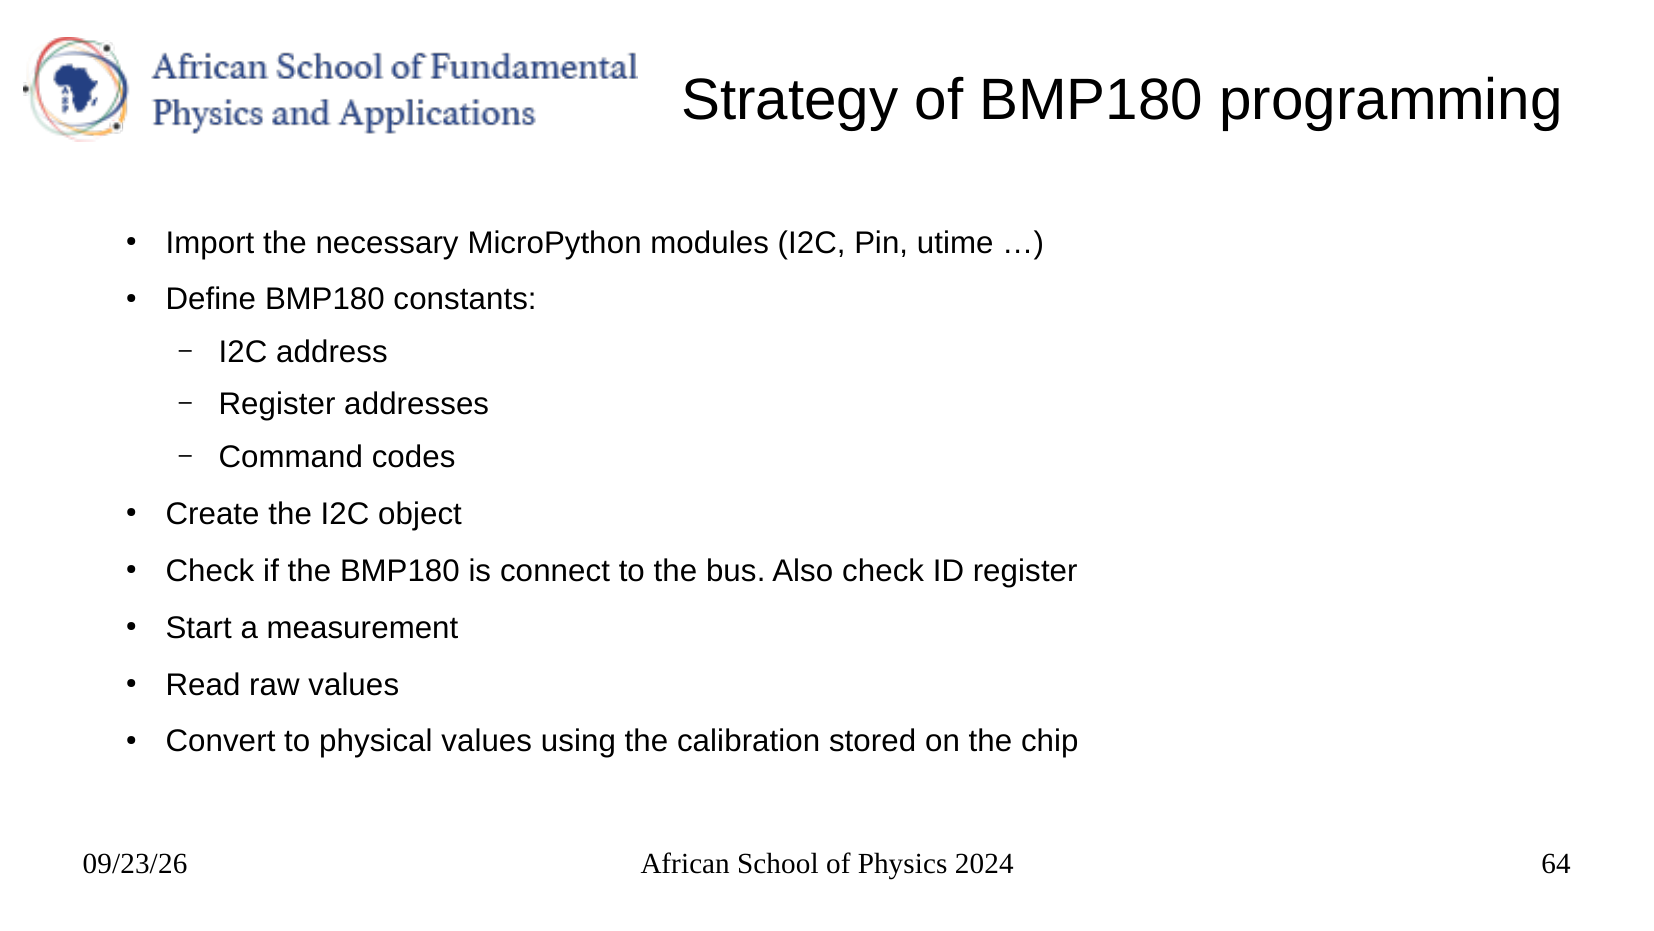

# Strategy of BMP180 programming
Import the necessary MicroPython modules (I2C, Pin, utime …)
Define BMP180 constants:
I2C address
Register addresses
Command codes
Create the I2C object
Check if the BMP180 is connect to the bus. Also check ID register
Start a measurement
Read raw values
Convert to physical values using the calibration stored on the chip
African School of Physics 2024
64